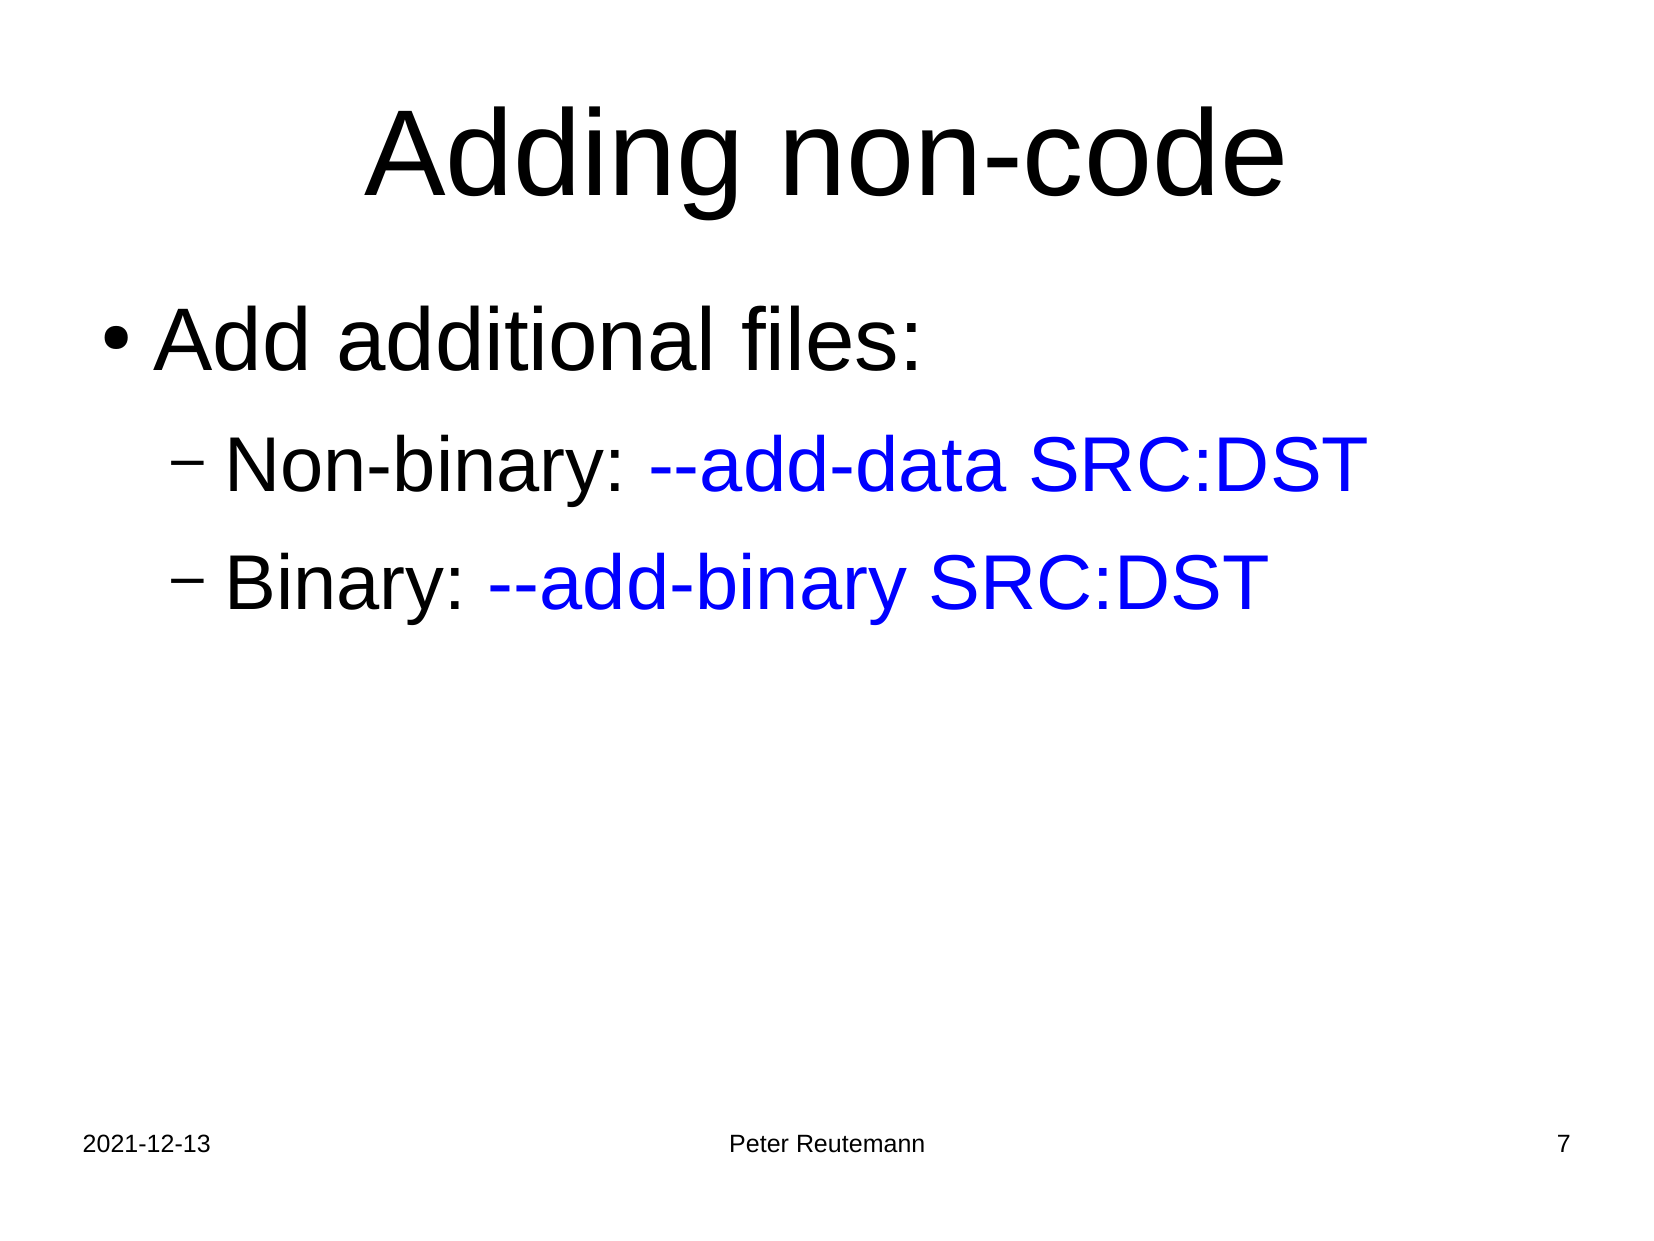

# Adding non-code
Add additional files:
Non-binary: --add-data SRC:DST
Binary: --add-binary SRC:DST
2021-12-13
Peter Reutemann
7